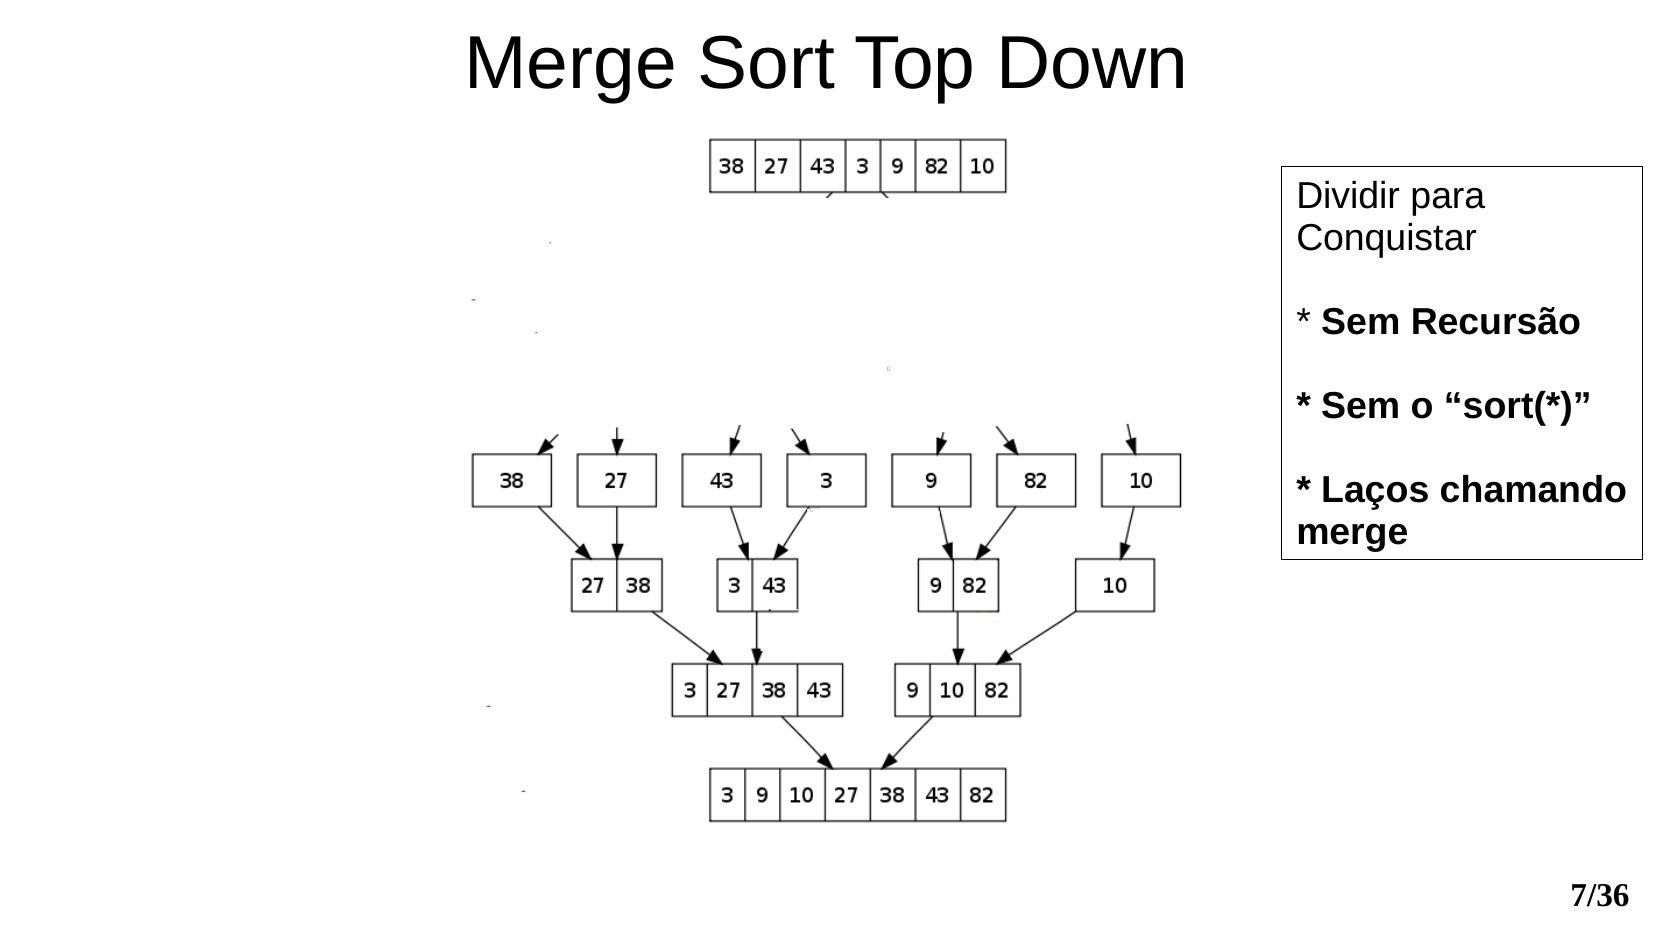

# Merge Sort Top Down
Dividir para
Conquistar
* Sem Recursão
* Sem o “sort(*)”
* Laços chamando
merge
7